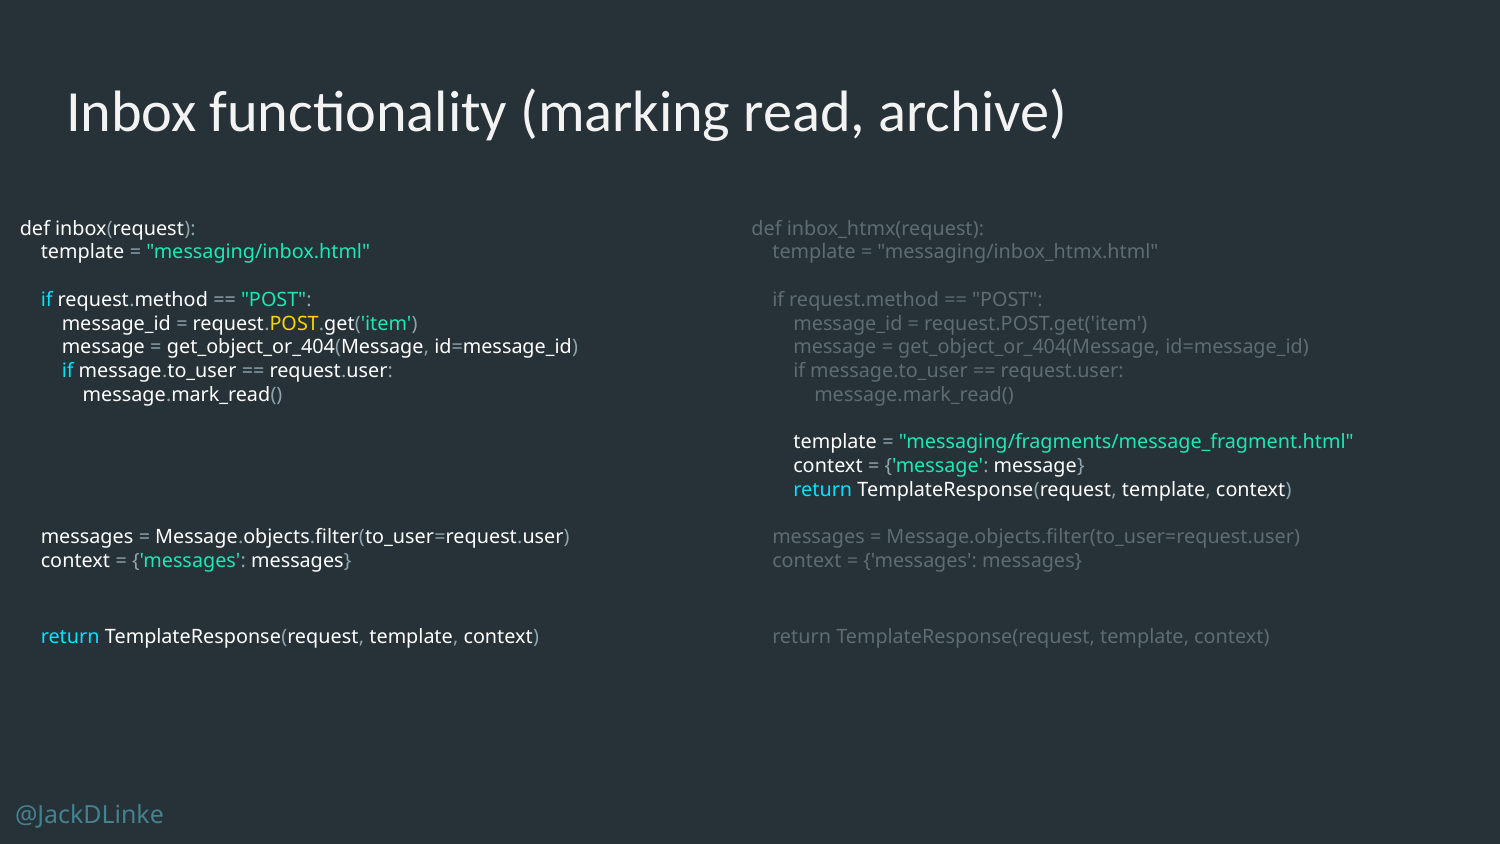

# Inbox functionality (marking read, archive)
def inbox(request):
 template = "messaging/inbox.html"
 if request.method == "POST":
 message_id = request.POST.get('item')
 message = get_object_or_404(Message, id=message_id)
 if message.to_user == request.user:
 message.mark_read()
 messages = Message.objects.filter(to_user=request.user)
 context = {'messages': messages}
 return TemplateResponse(request, template, context)
def inbox_htmx(request):
 template = "messaging/inbox_htmx.html"
 if request.method == "POST":
 message_id = request.POST.get('item')
 message = get_object_or_404(Message, id=message_id)
 if message.to_user == request.user:
 message.mark_read()
 template = "messaging/fragments/message_fragment.html"
 context = {'message': message}
 return TemplateResponse(request, template, context)
 messages = Message.objects.filter(to_user=request.user)
 context = {'messages': messages}
 return TemplateResponse(request, template, context)